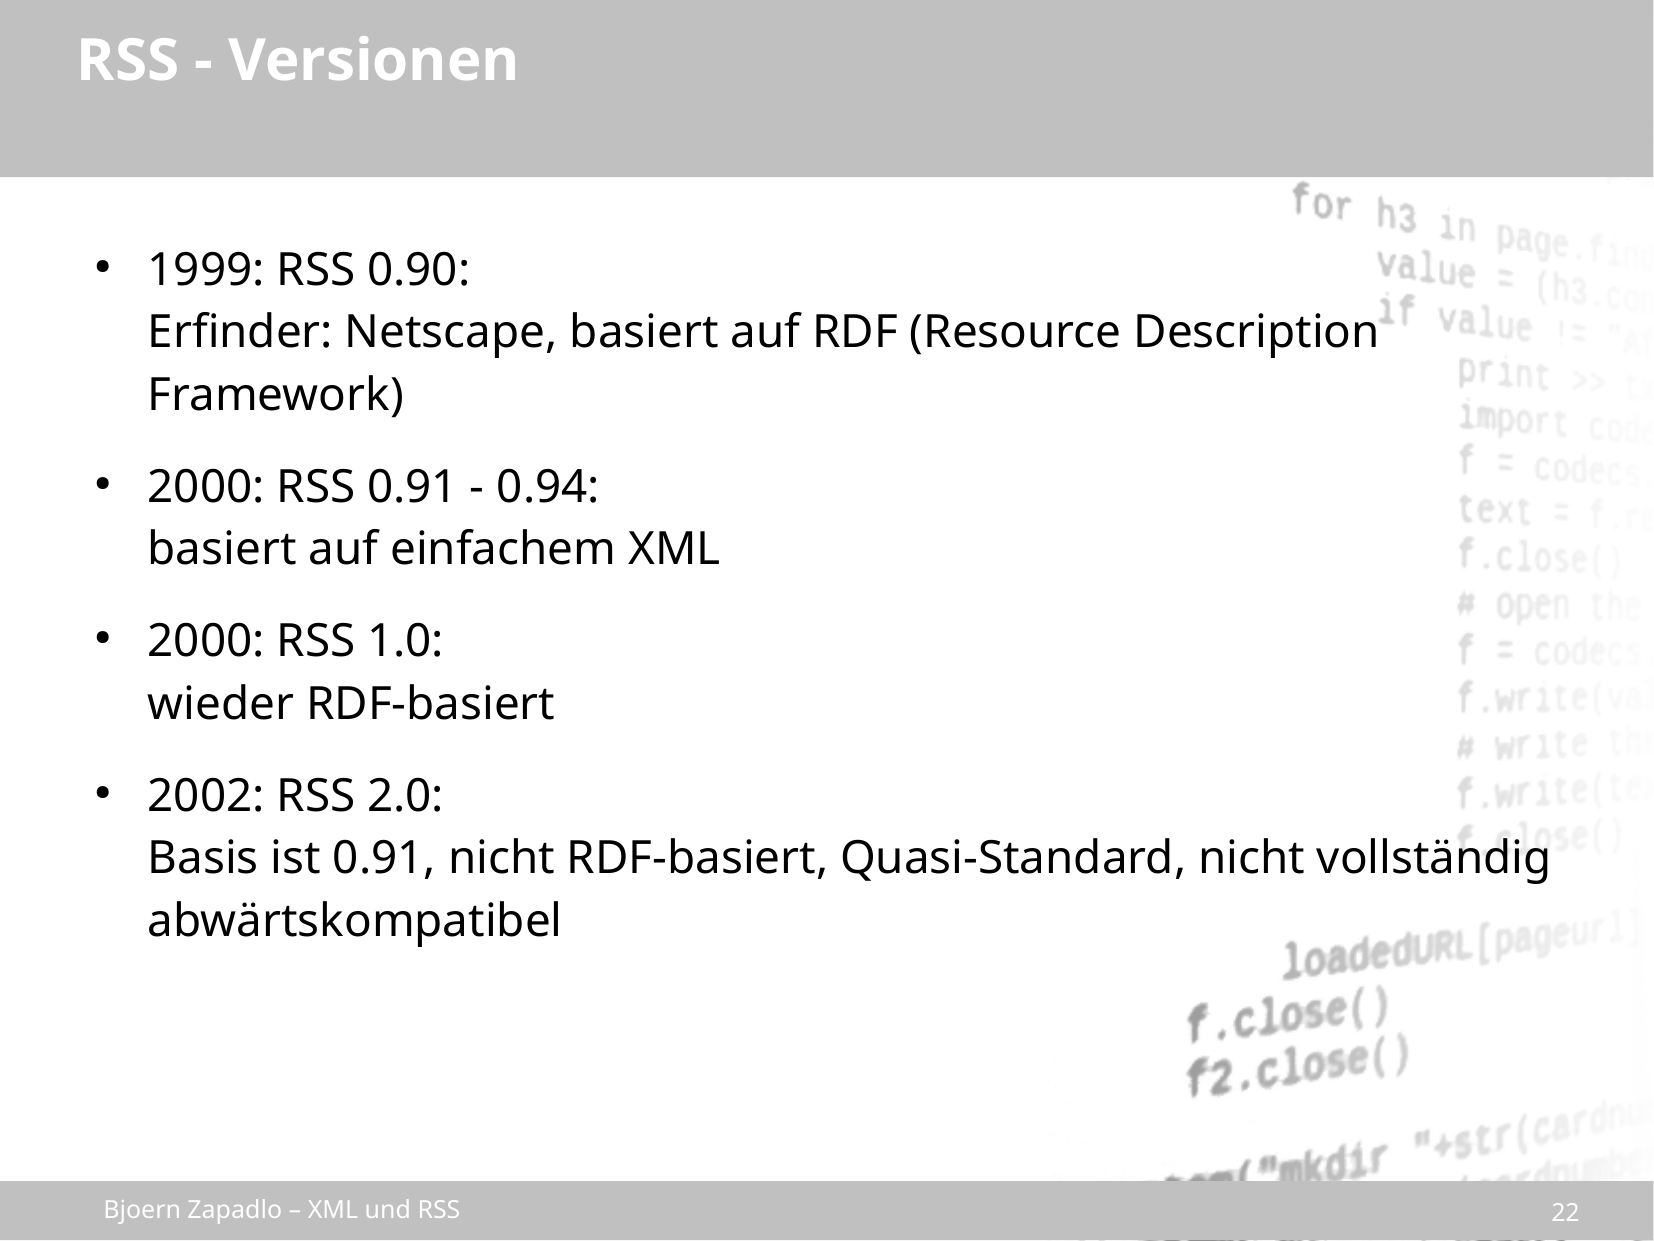

# RSS - Versionen
1999: RSS 0.90:
Erfinder: Netscape, basiert auf RDF (Resource Description Framework)
2000: RSS 0.91 - 0.94:
basiert auf einfachem XML
2000: RSS 1.0:
wieder RDF-basiert
2002: RSS 2.0:
Basis ist 0.91, nicht RDF-basiert, Quasi-Standard, nicht vollständig abwärtskompatibel